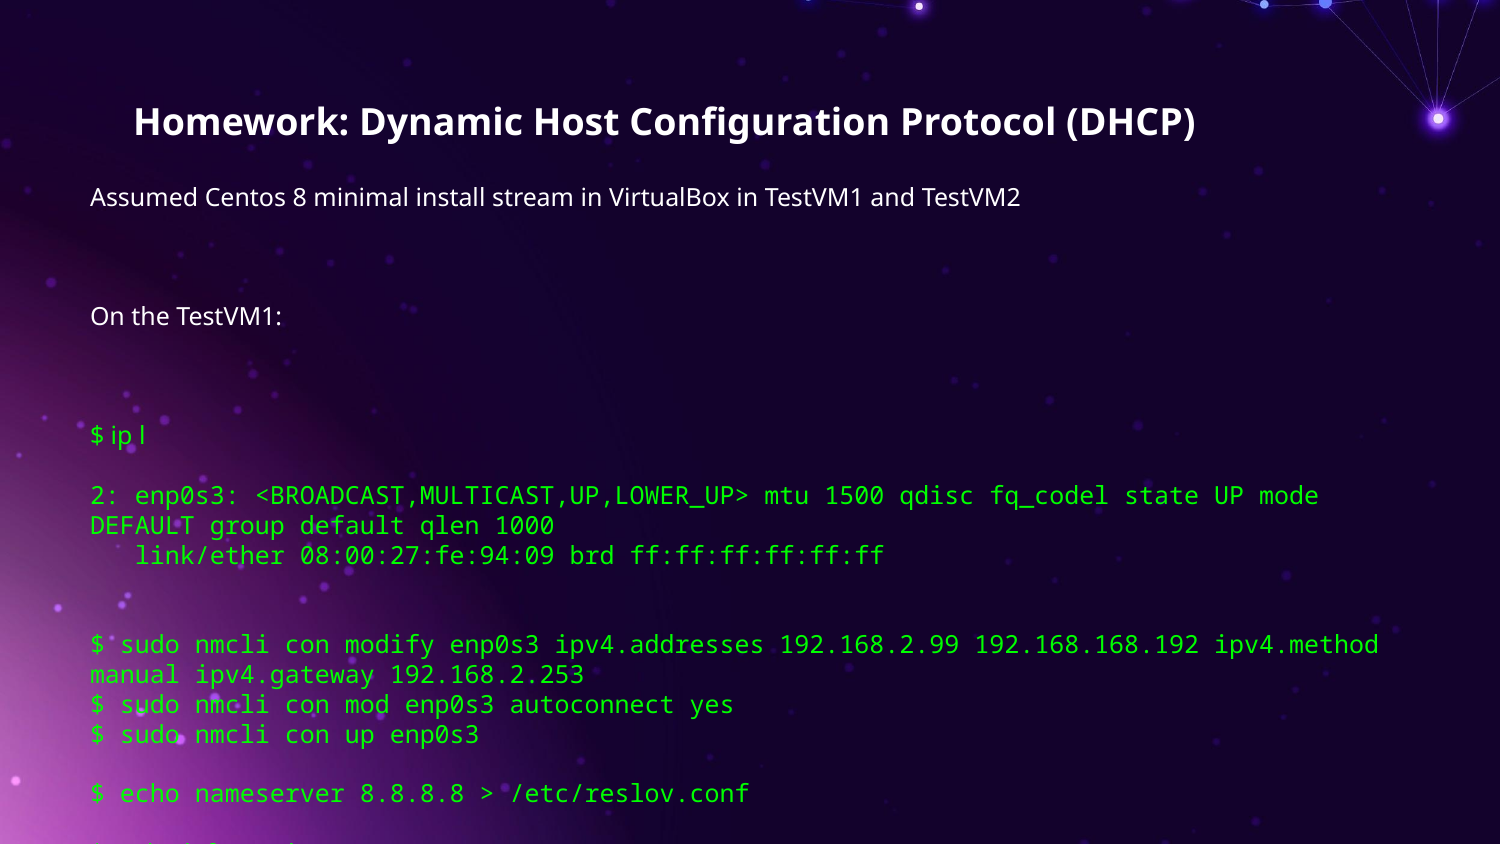

# Homework: Dynamic Host Configuration Protocol (DHCP)
Assumed Centos 8 minimal install stream in VirtualBox in TestVM1 and TestVM2
On the TestVM1:
$ ip l
2: enp0s3: <BROADCAST,MULTICAST,UP,LOWER_UP> mtu 1500 qdisc fq_codel state UP mode DEFAULT group default qlen 1000
   link/ether 08:00:27:fe:94:09 brd ff:ff:ff:ff:ff:ff
$ sudo nmcli con modify enp0s3 ipv4.addresses 192.168.2.99 192.168.168.192 ipv4.method manual ipv4.gateway 192.168.2.253
$ sudo nmcli con mod enp0s3 autoconnect yes
$ sudo nmcli con up enp0s3
$ echo nameserver 8.8.8.8 > /etc/reslov.conf
$ sudo dnf -y update
$ sudo dnf -y install dhcp-server
$ sudo vi /etc/dhcp/dhcpd.conf
option domain-name "my-devops-school.com";
option domain-name-servers ns1.my-devops-school.com;